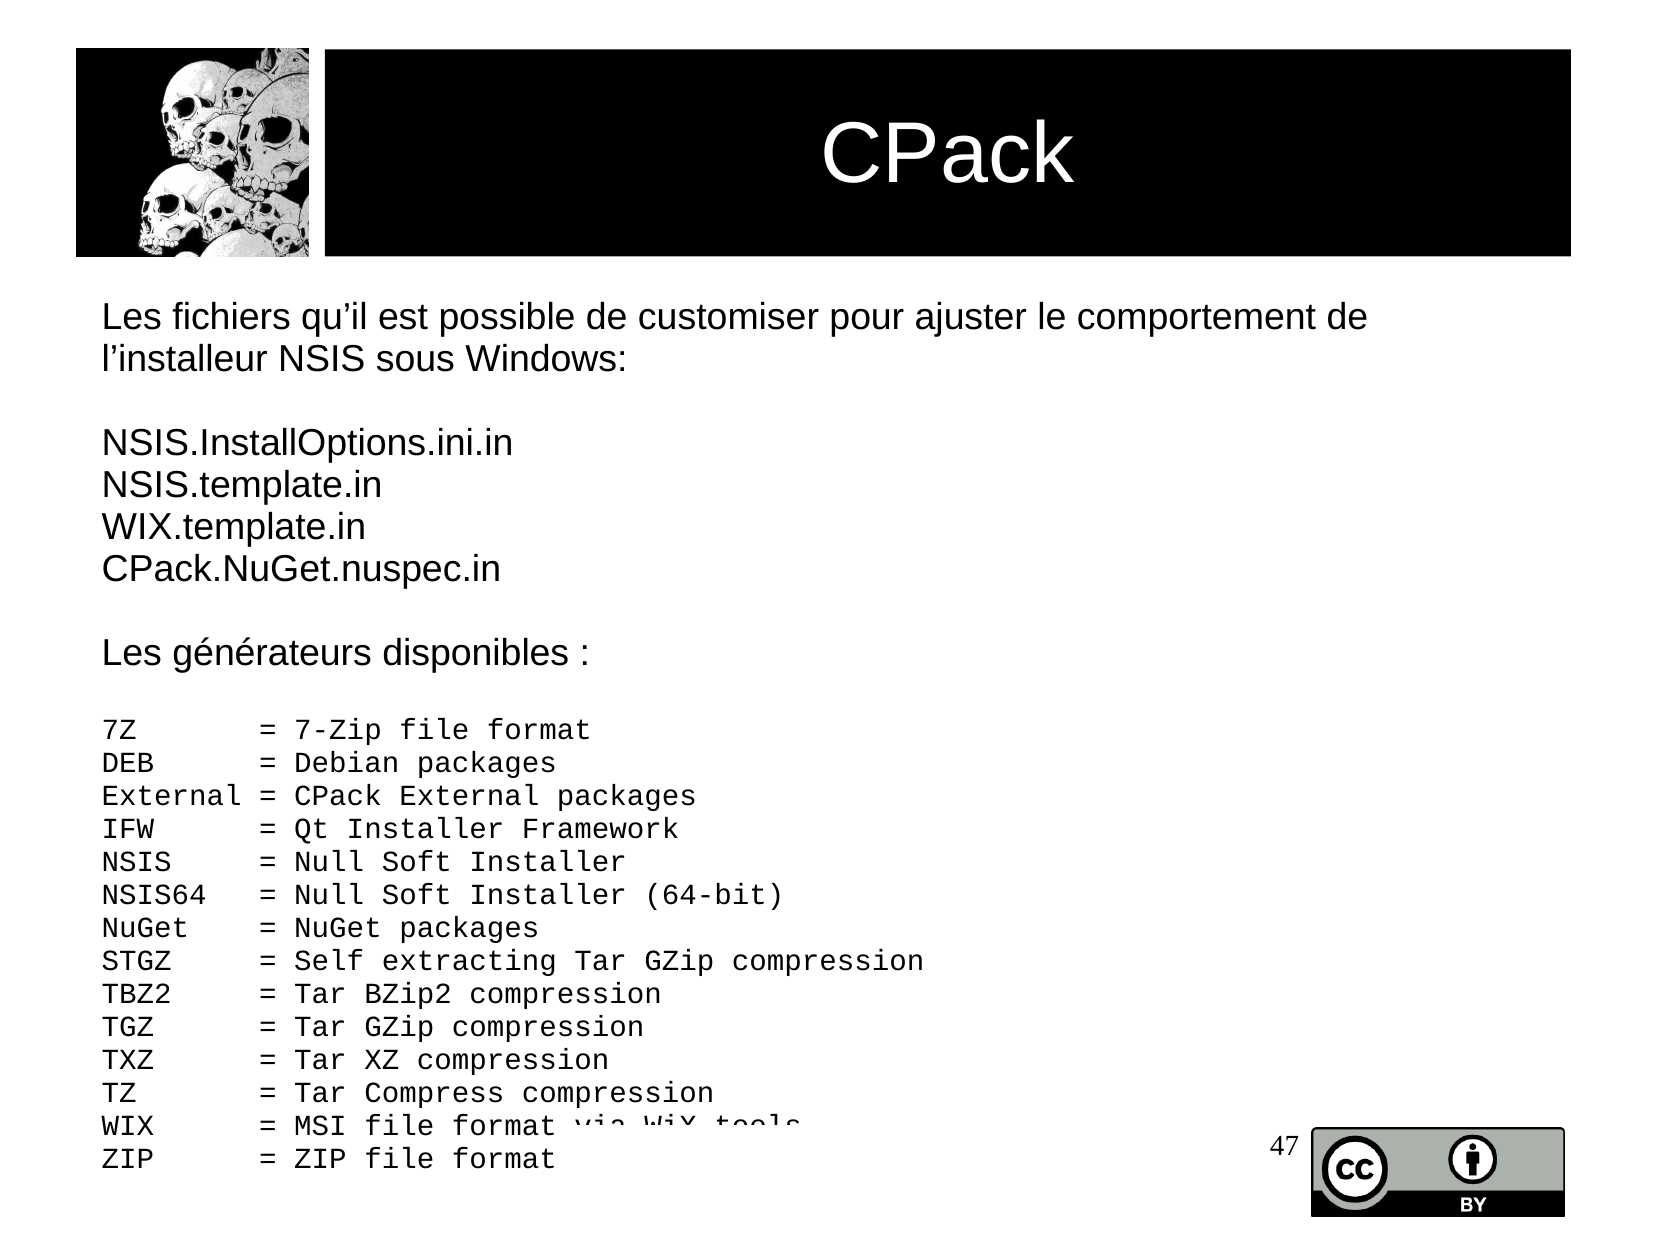

# CPack
Les fichiers qu’il est possible de customiser pour ajuster le comportement de l’installeur NSIS sous Windows:
NSIS.InstallOptions.ini.in
NSIS.template.in
WIX.template.in
CPack.NuGet.nuspec.in
Les générateurs disponibles :
7Z = 7-Zip file format
DEB = Debian packages
External = CPack External packages
IFW = Qt Installer Framework
NSIS = Null Soft Installer
NSIS64 = Null Soft Installer (64-bit)
NuGet = NuGet packages
STGZ = Self extracting Tar GZip compression
TBZ2 = Tar BZip2 compression
TGZ = Tar GZip compression
TXZ = Tar XZ compression
TZ = Tar Compress compression
WIX = MSI file format via WiX tools
ZIP = ZIP file format
Introduction à CMake
47